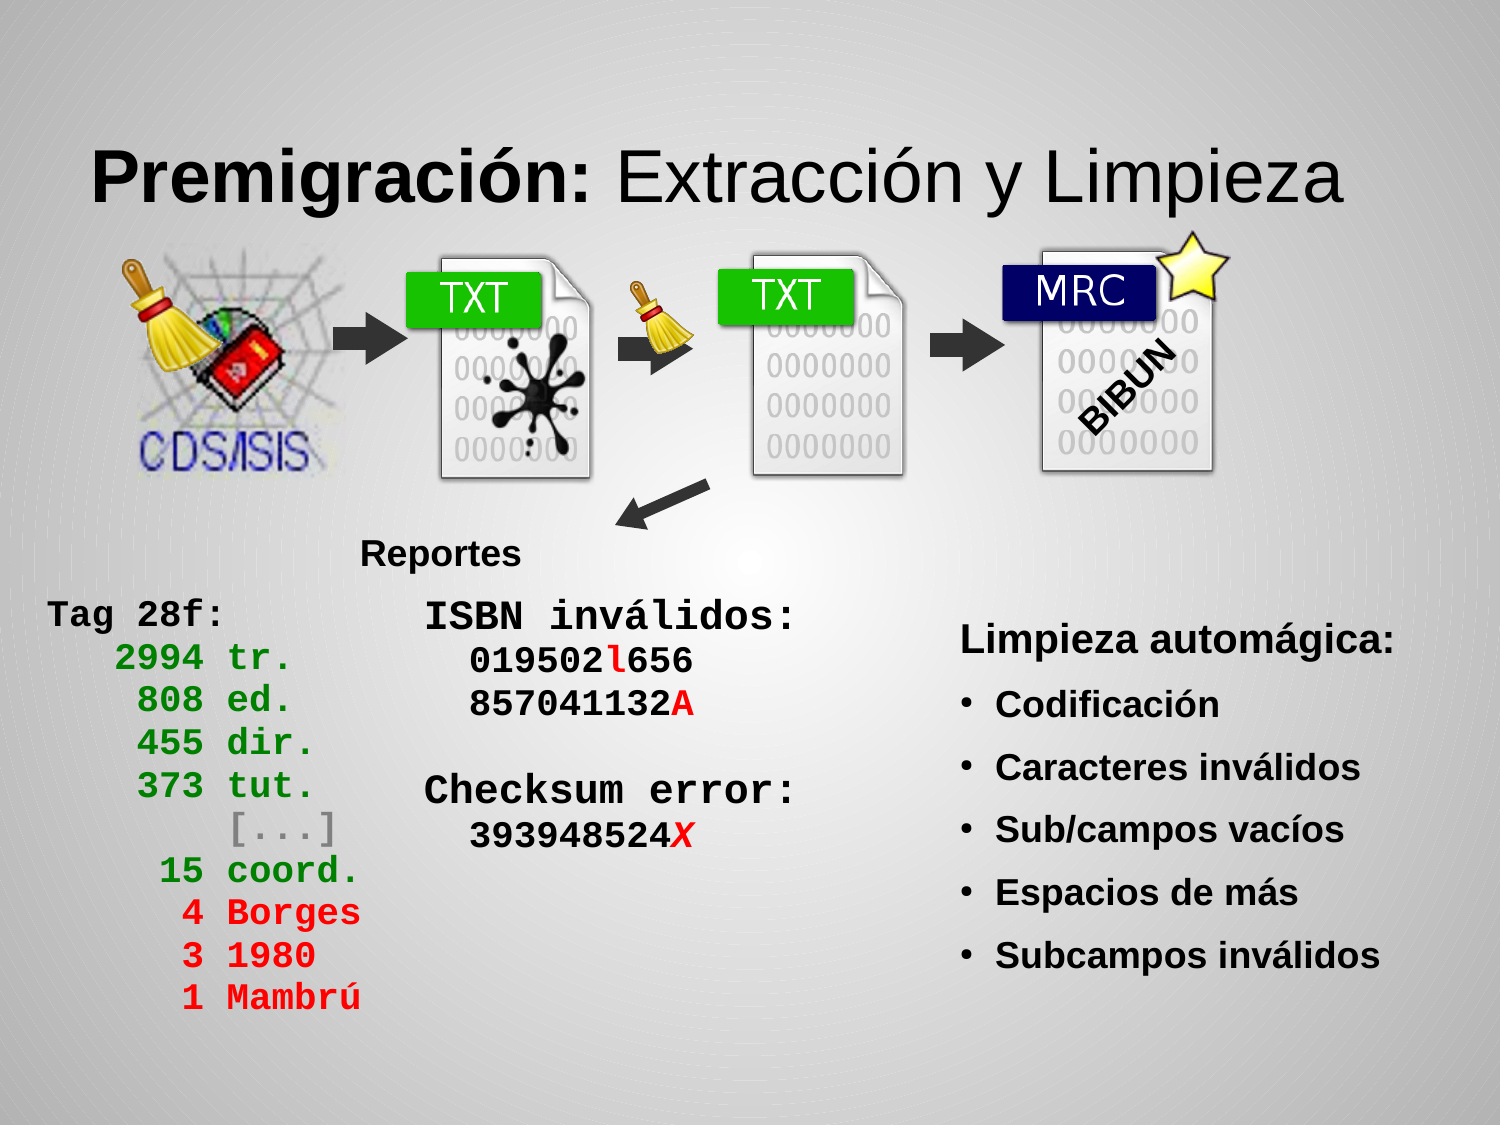

# Premigración: Extracción y Limpieza
BIBUN
Reportes
Limpieza automágica:
Codificación
Caracteres inválidos
Sub/campos vacíos
Espacios de más
Subcampos inválidos
ISBN inválidos:
 019502l656
 857041132A
Checksum error:
 393948524X
Tag 28f:
 2994 tr.
 808 ed.
 455 dir.
 373 tut.
 [...]
 15 coord.
 4 Borges
 3 1980
 1 Mambrú